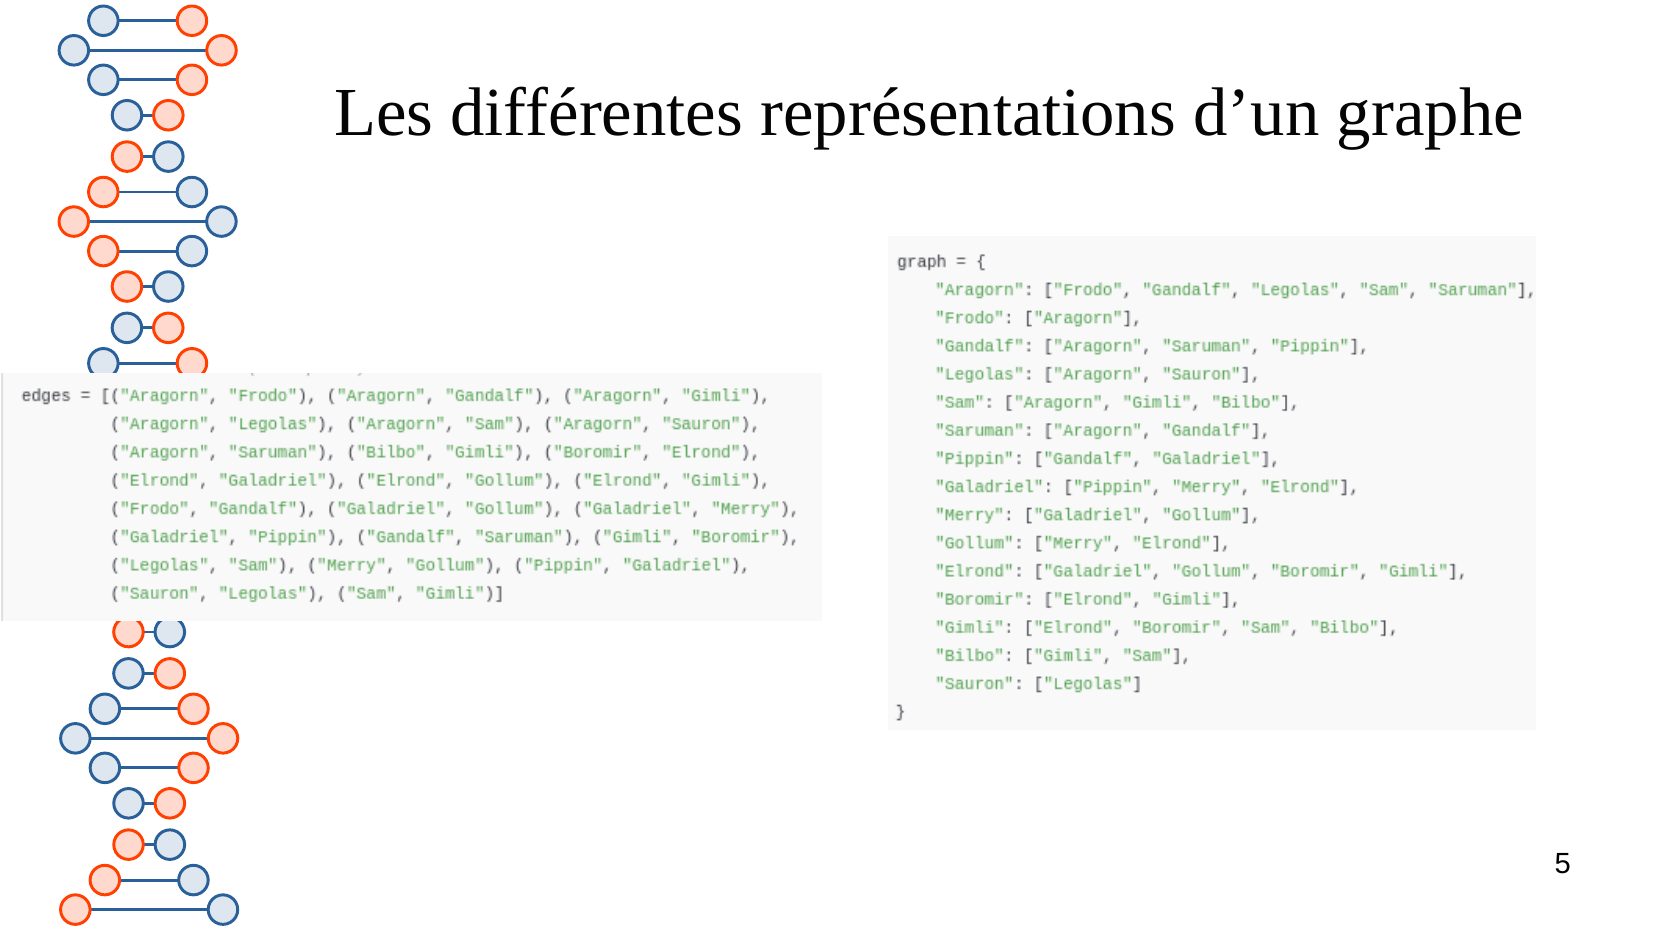

# Les différentes représentations d’un graphe
5